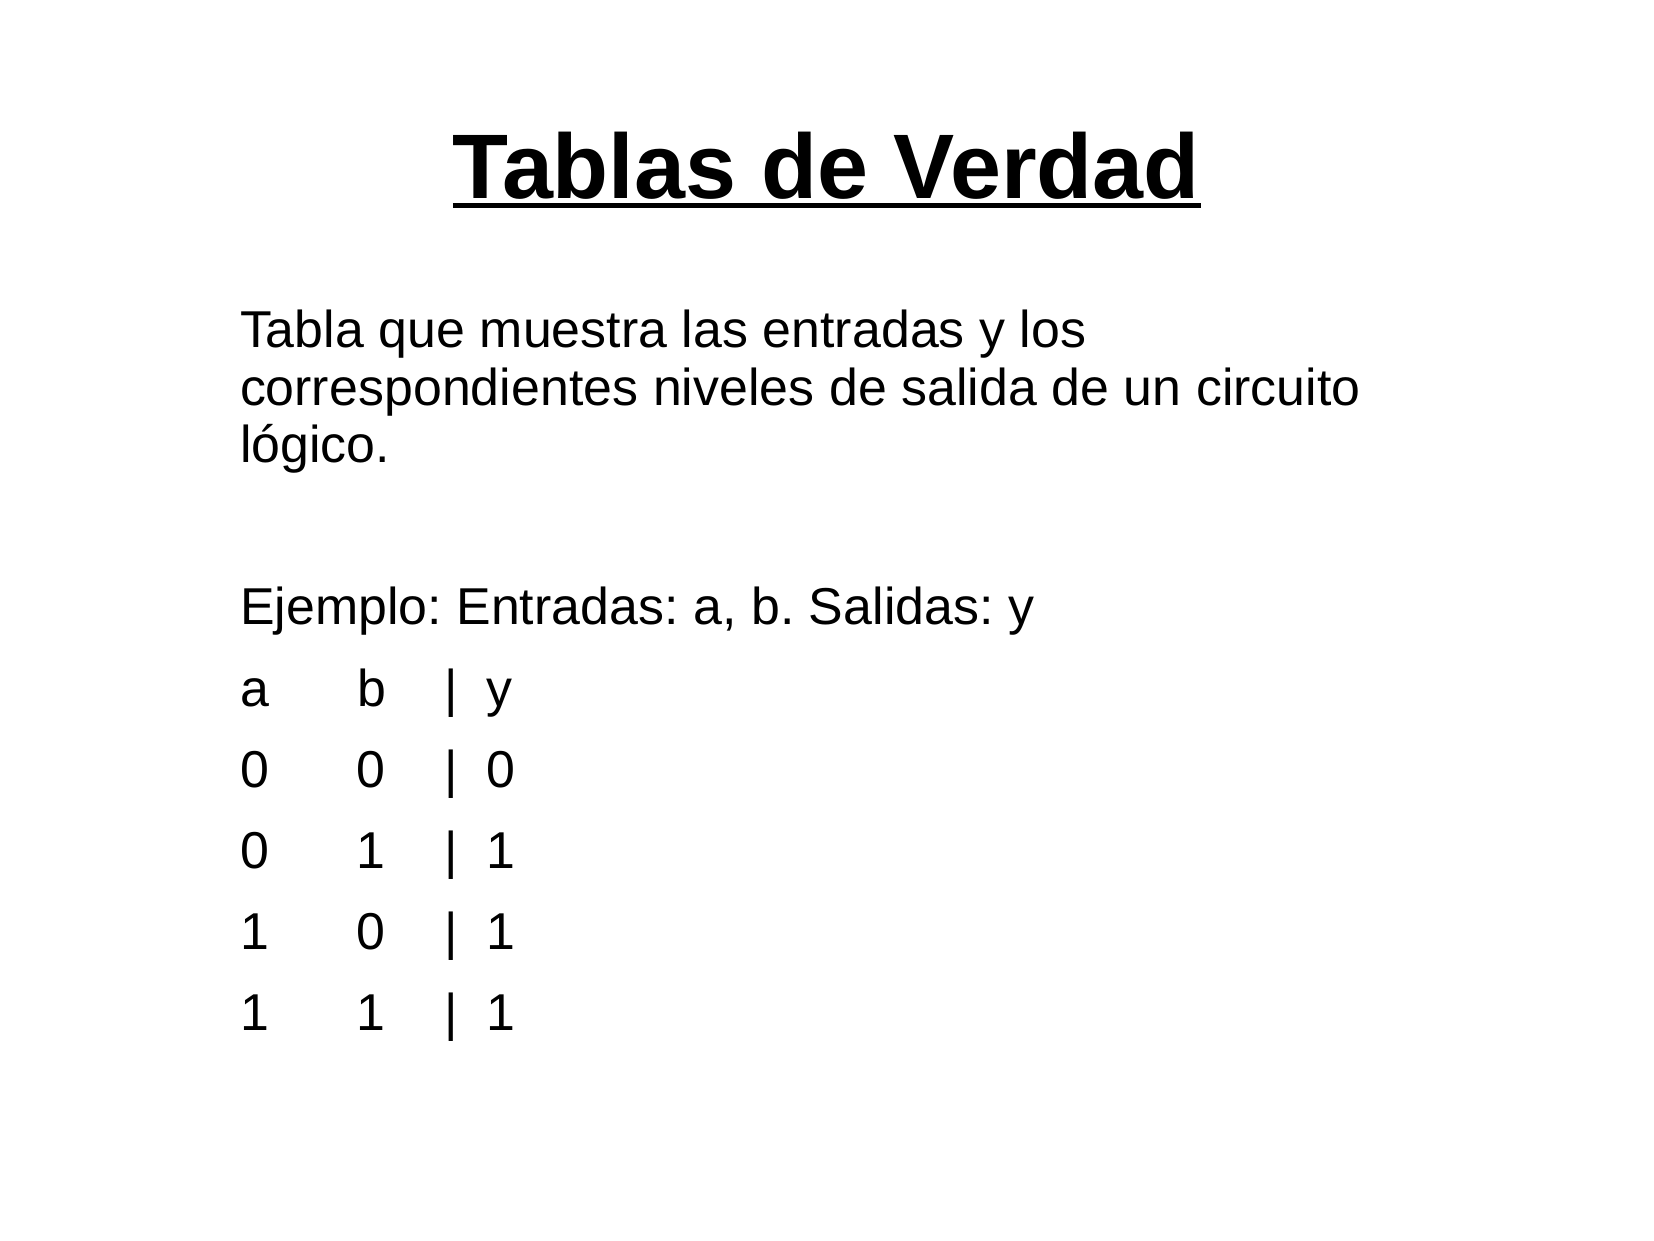

# Tablas de Verdad
Tabla que muestra las entradas y los correspondientes niveles de salida de un circuito lógico.
Ejemplo: Entradas: a, b. Salidas: y
a 	b				 | y
0	 0		 | 0
0	 1		 | 1
1	 0	 | 1
1	 1	 | 1